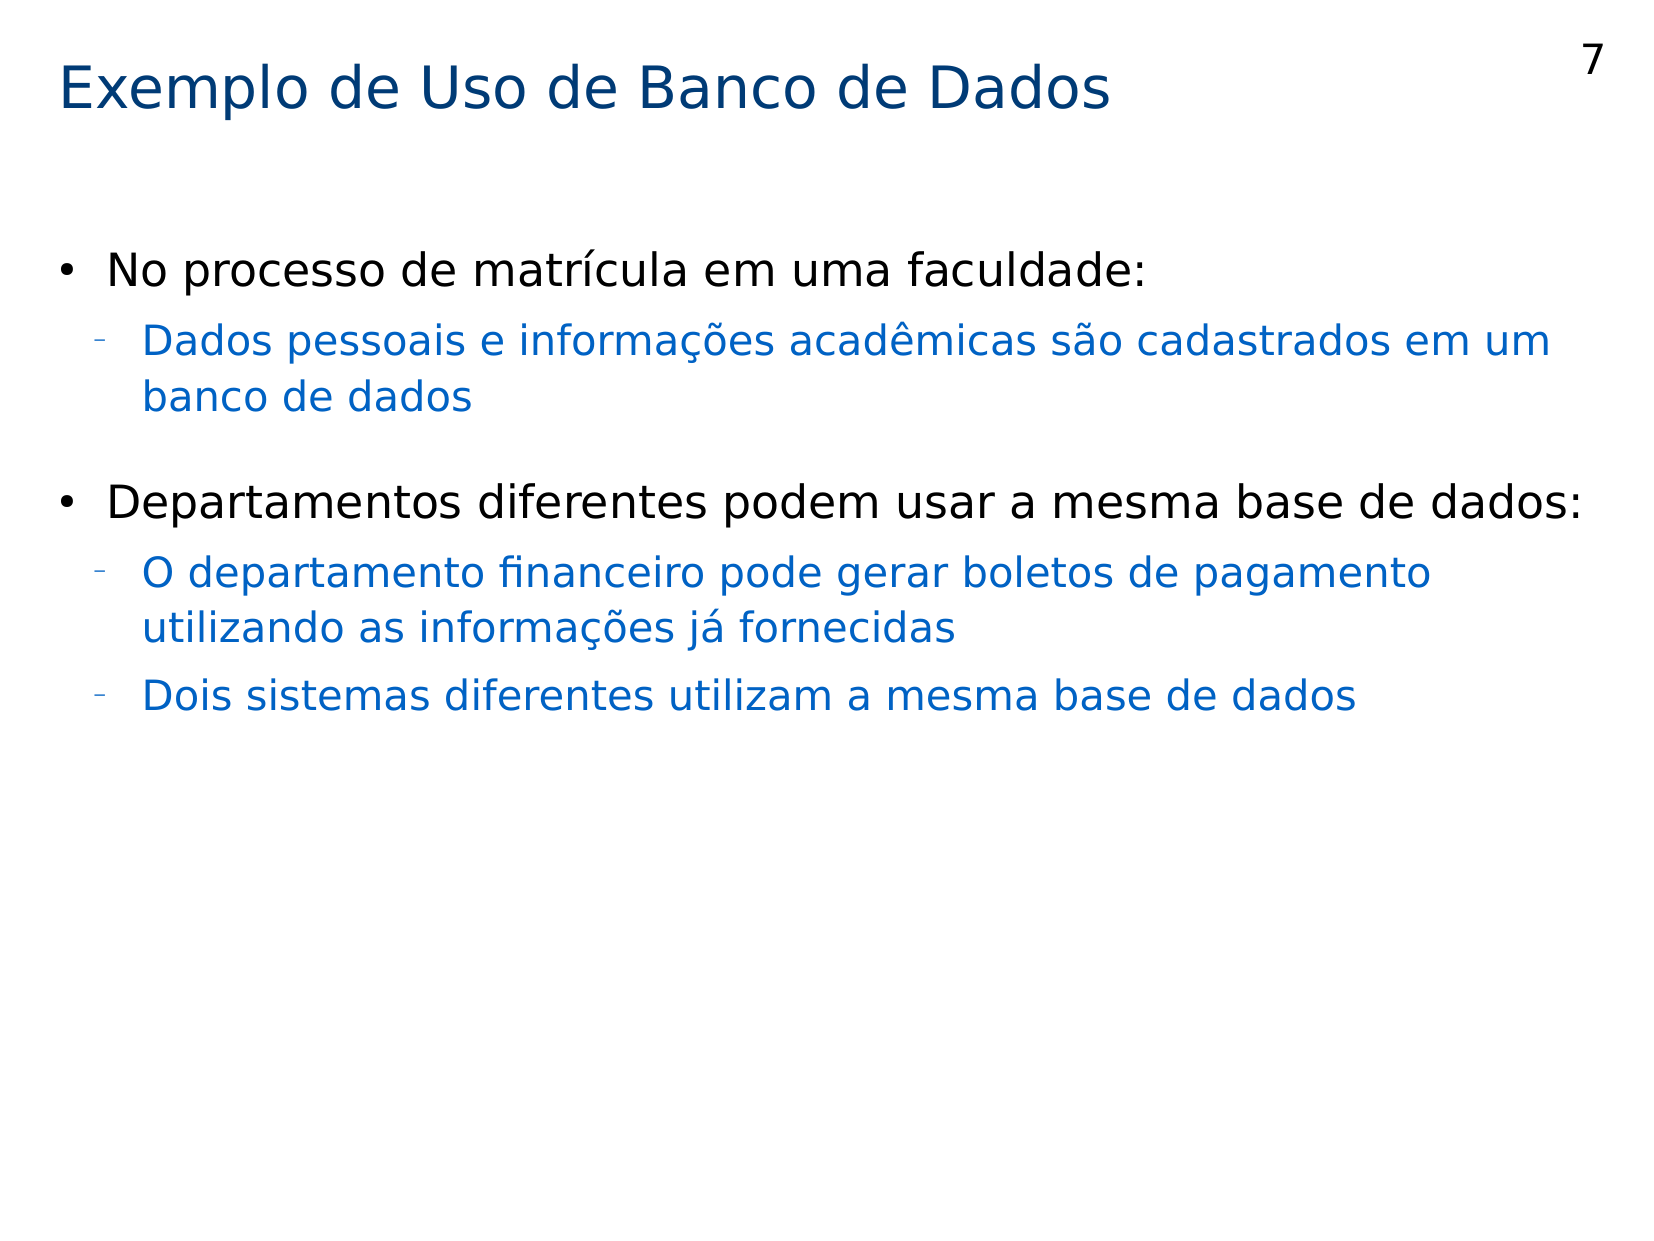

# Exemplo de Uso de Banco de Dados
7
No processo de matrícula em uma faculdade:
Dados pessoais e informações acadêmicas são cadastrados em um banco de dados
Departamentos diferentes podem usar a mesma base de dados:
O departamento financeiro pode gerar boletos de pagamento utilizando as informações já fornecidas
Dois sistemas diferentes utilizam a mesma base de dados